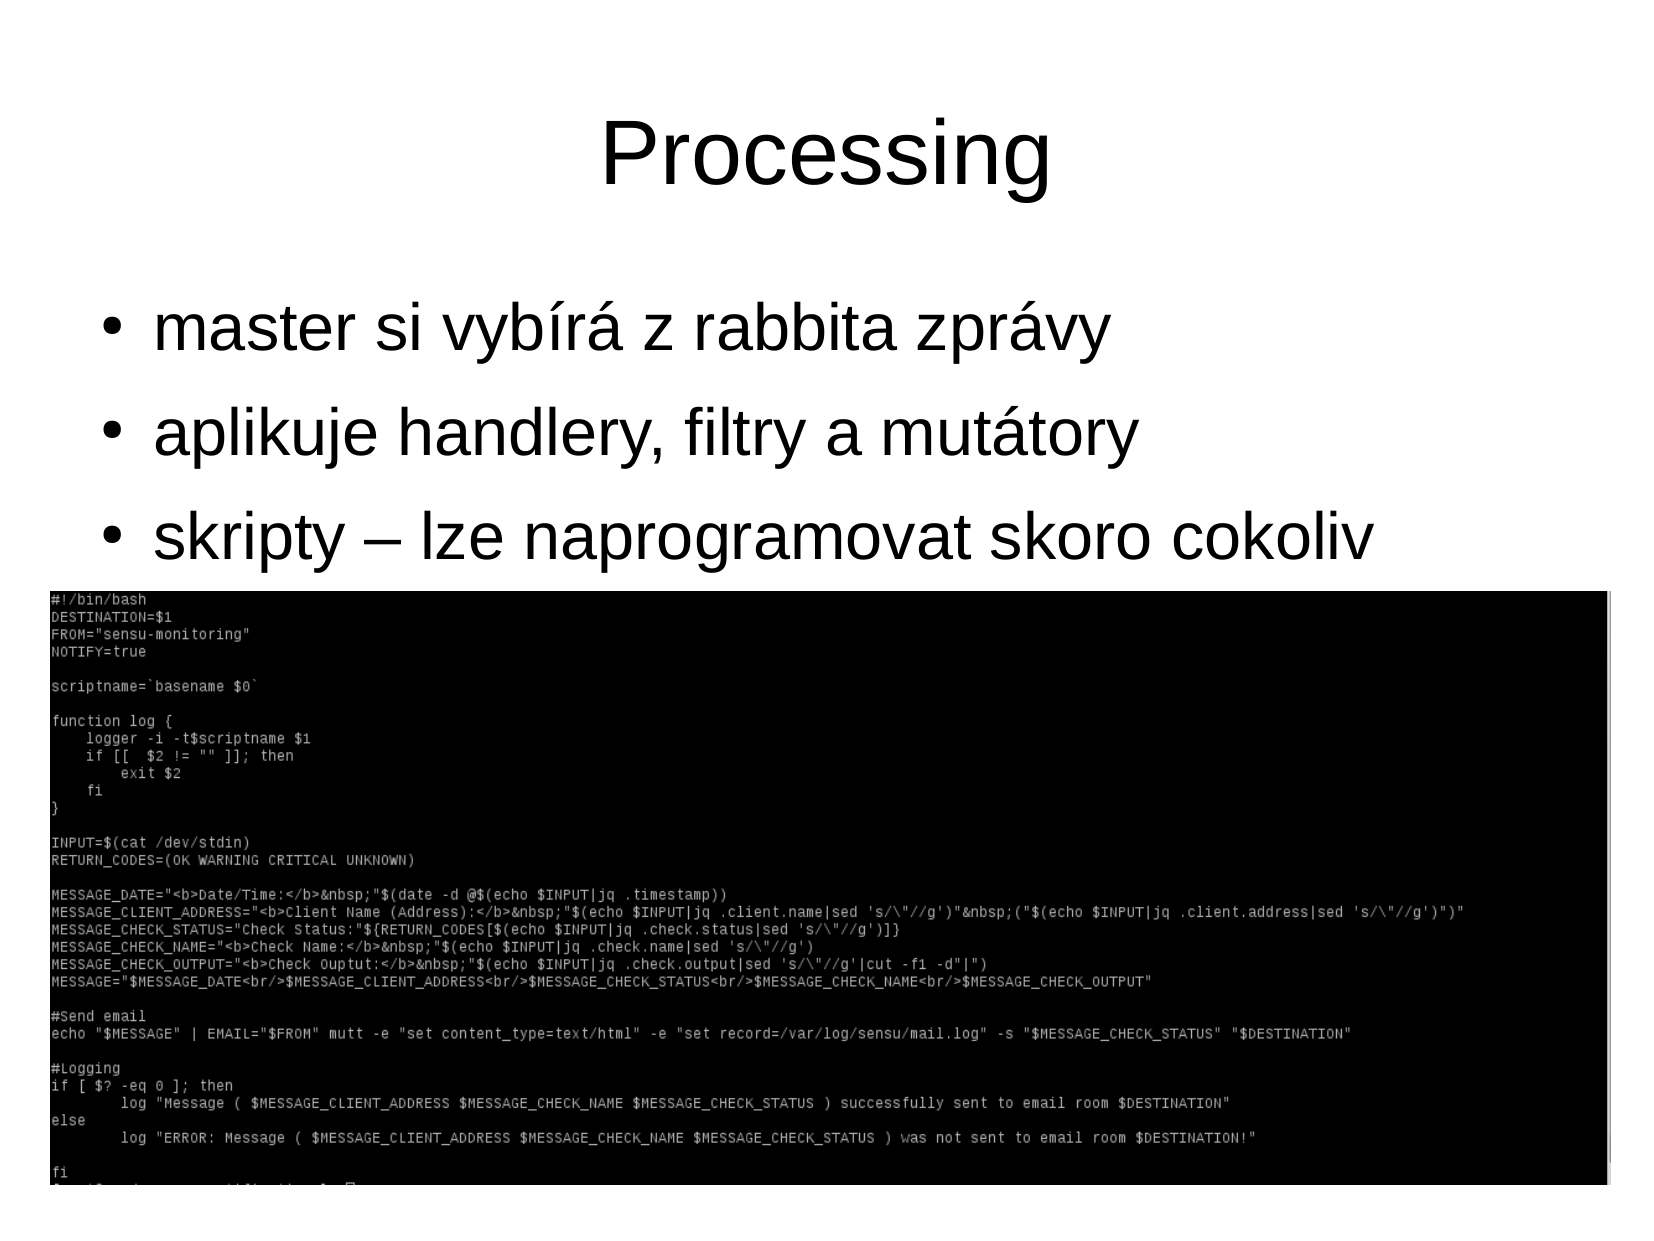

# Processing
master si vybírá z rabbita zprávy
aplikuje handlery, filtry a mutátory
skripty – lze naprogramovat skoro cokoliv